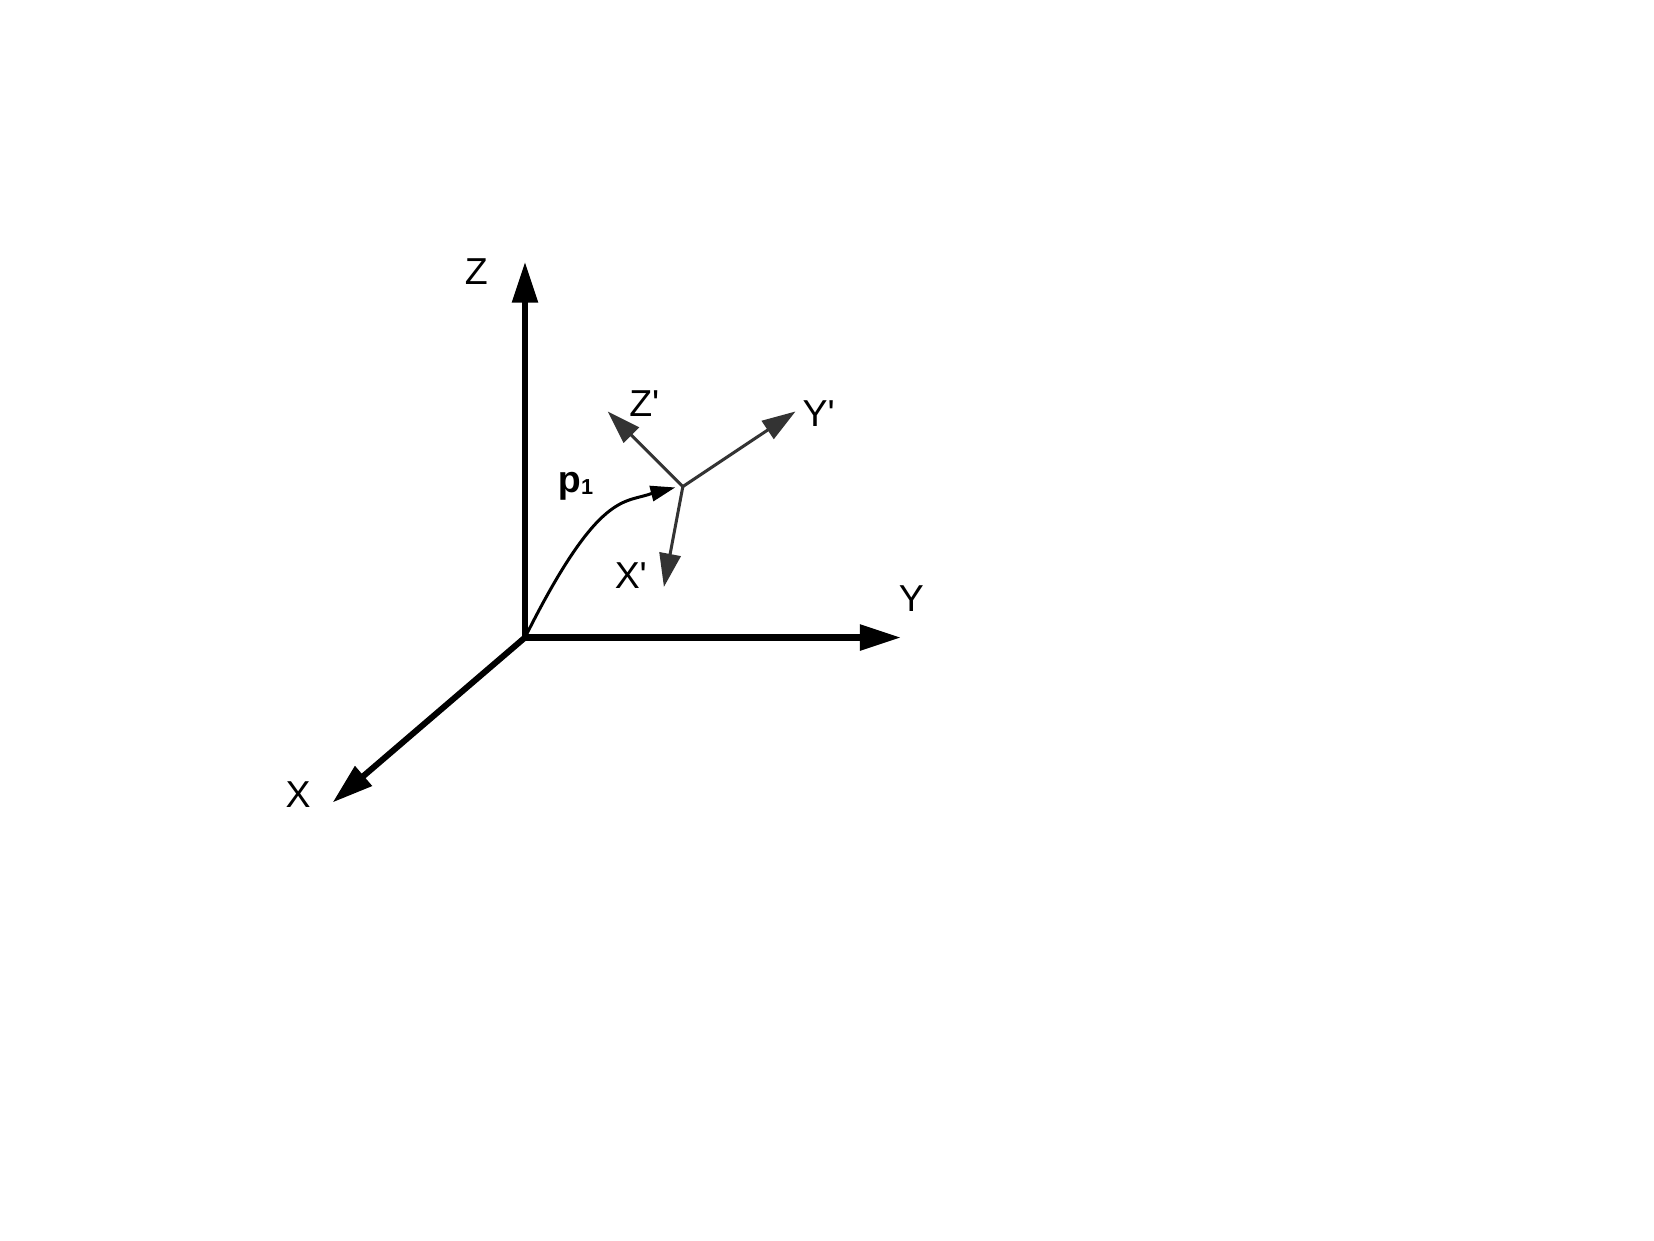

Z
Z'
Y'
p1
X'
Y
X